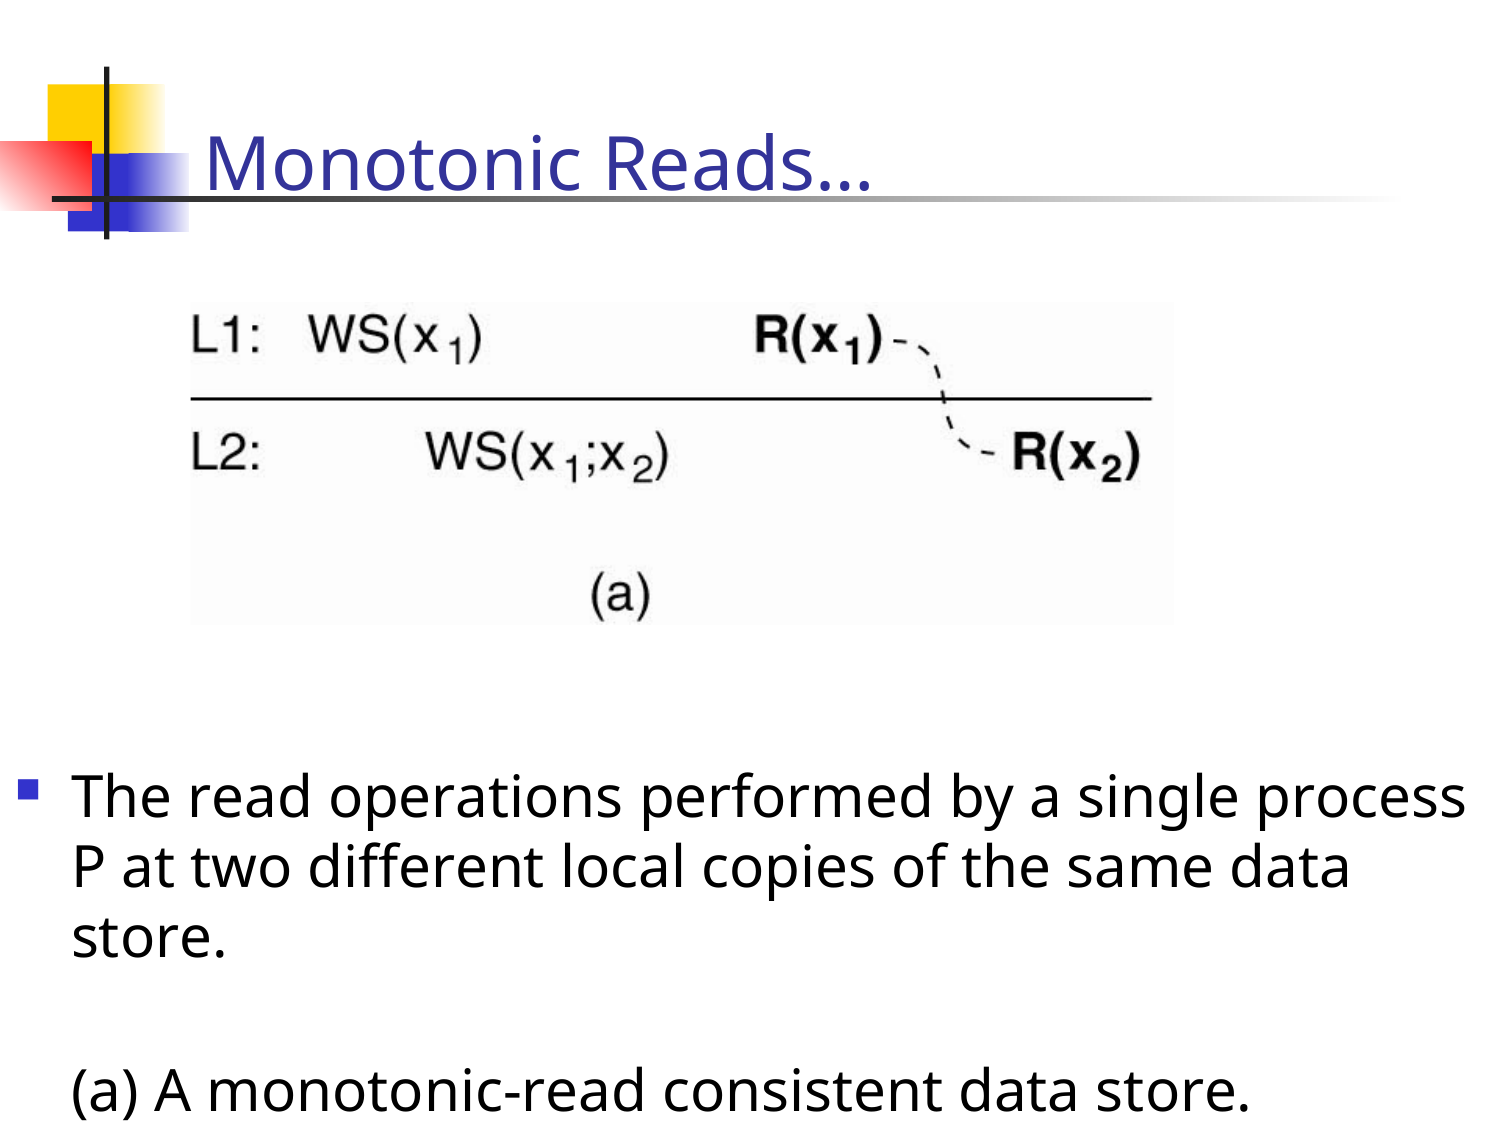

Monotonic Reads…
The read operations performed by a single process P at two different local copies of the same data store.
(a) A monotonic-read consistent data store.